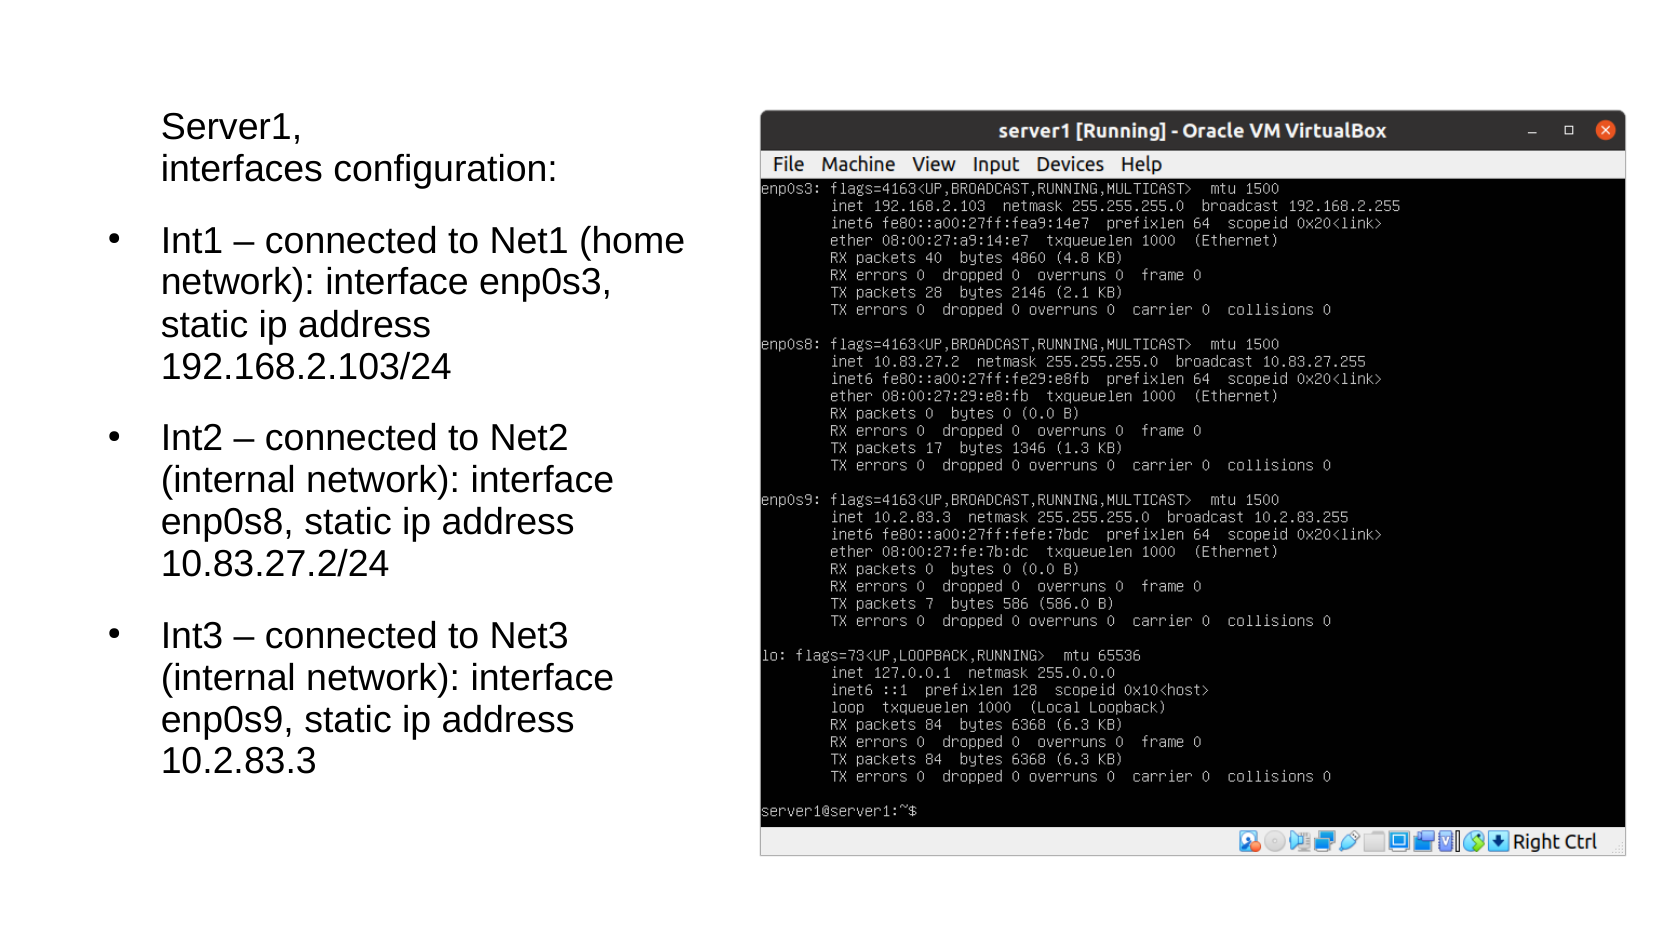

# Server1, interfaces configuration:
Int1 – connected to Net1 (home network): interface enp0s3, static ip address 192.168.2.103/24
Int2 – connected to Net2 (internal network): interface enp0s8, static ip address 10.83.27.2/24
Int3 – connected to Net3 (internal network): interface enp0s9, static ip address 10.2.83.3